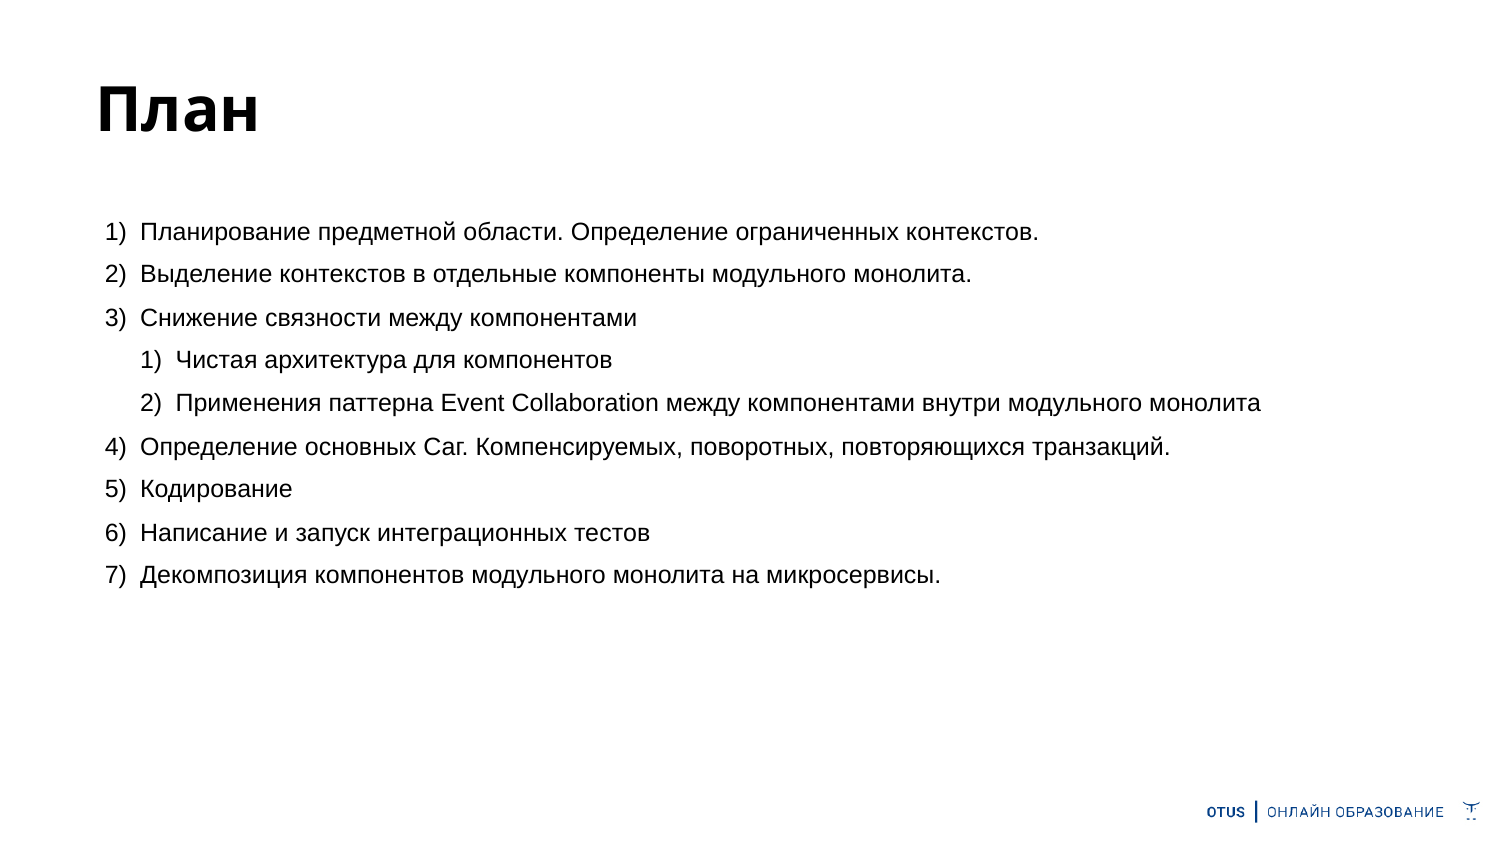

# План
Планирование предметной области. Определение ограниченных контекстов.
Выделение контекстов в отдельные компоненты модульного монолита.
Снижение связности между компонентами
Чистая архитектура для компонентов
Применения паттерна Event Collaboration между компонентами внутри модульного монолита
Определение основных Саг. Компенсируемых, поворотных, повторяющихся транзакций.
Кодирование
Написание и запуск интеграционных тестов
Декомпозиция компонентов модульного монолита на микросервисы.